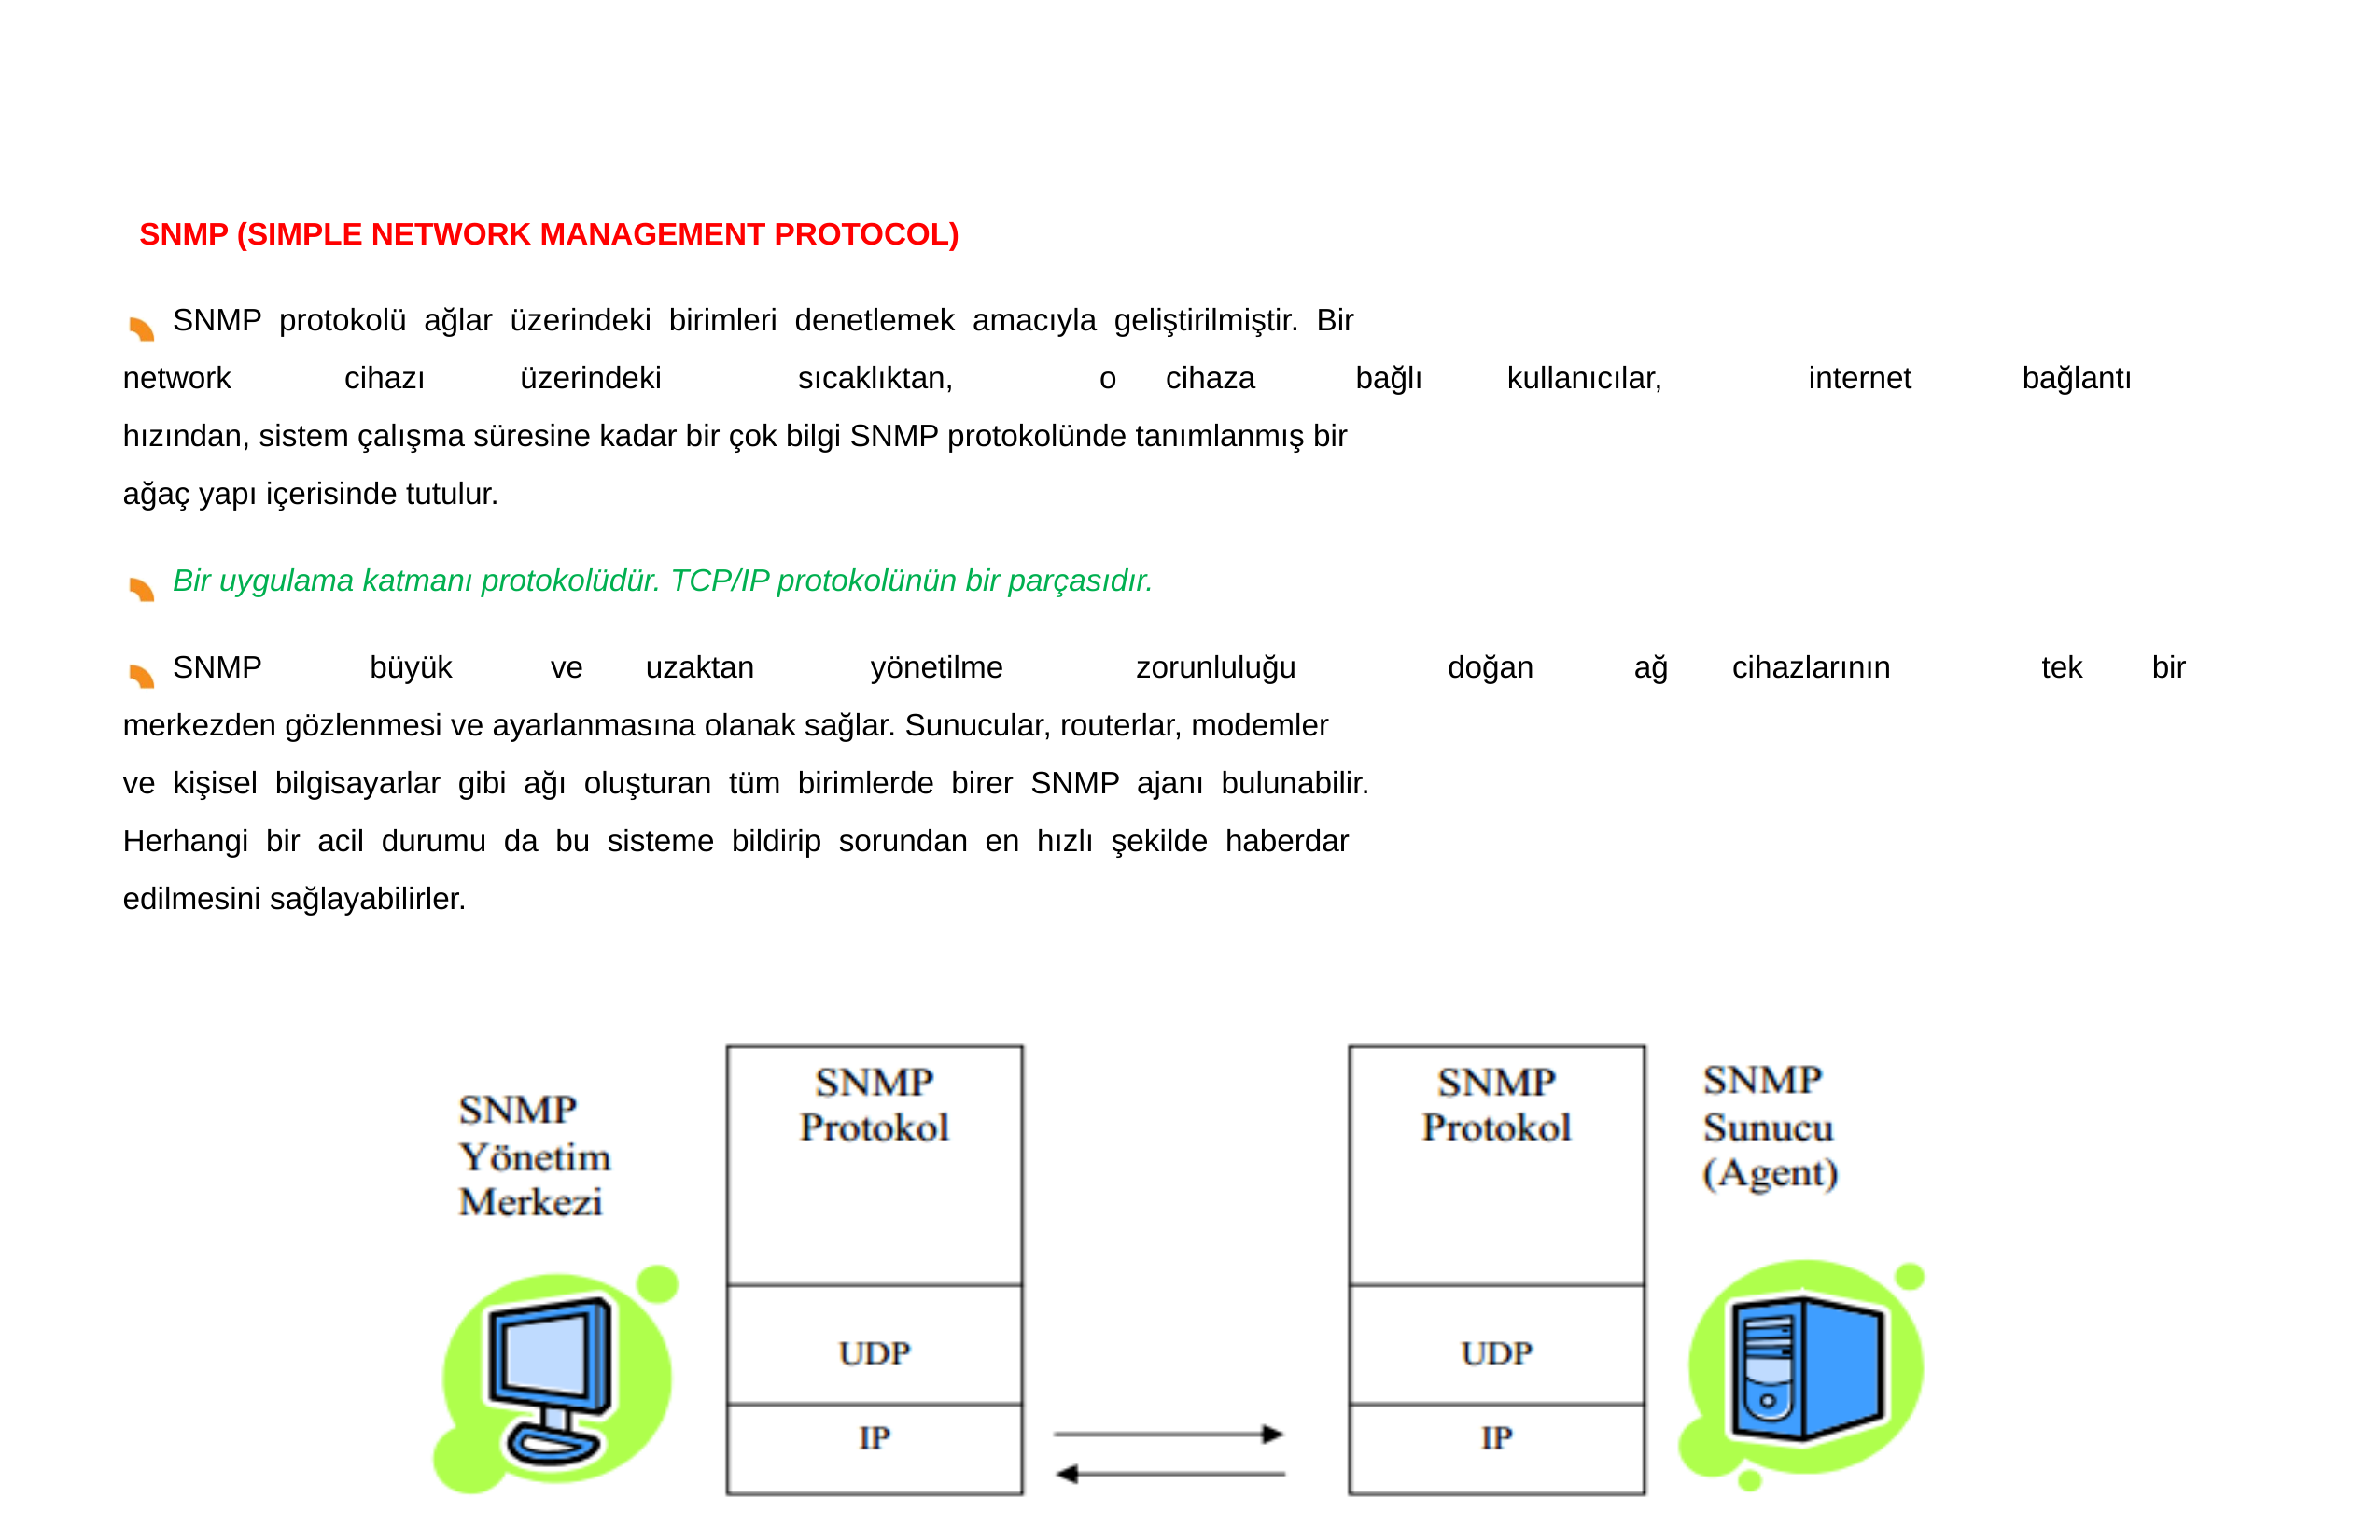

SNMP (SIMPLE NETWORK MANAGEMENT PROTOCOL)
 SNMP protokolü ağlar üzerindeki birimleri denetlemek amacıyla geliştirilmiştir. Bir
network
cihazı
üzerindeki
sıcaklıktan,
o
cihaza
bağlı
kullanıcılar,
internet
bağlantı
hızından, sistem çalışma süresine kadar bir çok bilgi SNMP protokolünde tanımlanmış bir
ağaç yapı içerisinde tutulur.
 Bir uygulama katmanı protokolüdür. TCP/IP protokolünün bir parçasıdır.
 SNMP
büyük
ve
uzaktan
yönetilme
zorunluluğu
doğan
ağ
cihazlarının
tek
bir
merkezden gözlenmesi ve ayarlanmasına olanak sağlar. Sunucular, routerlar, modemler
ve kişisel bilgisayarlar gibi ağı oluşturan tüm birimlerde birer SNMP ajanı bulunabilir.
Herhangi bir acil durumu da bu sisteme bildirip sorundan en hızlı şekilde haberdar
edilmesini sağlayabilirler.